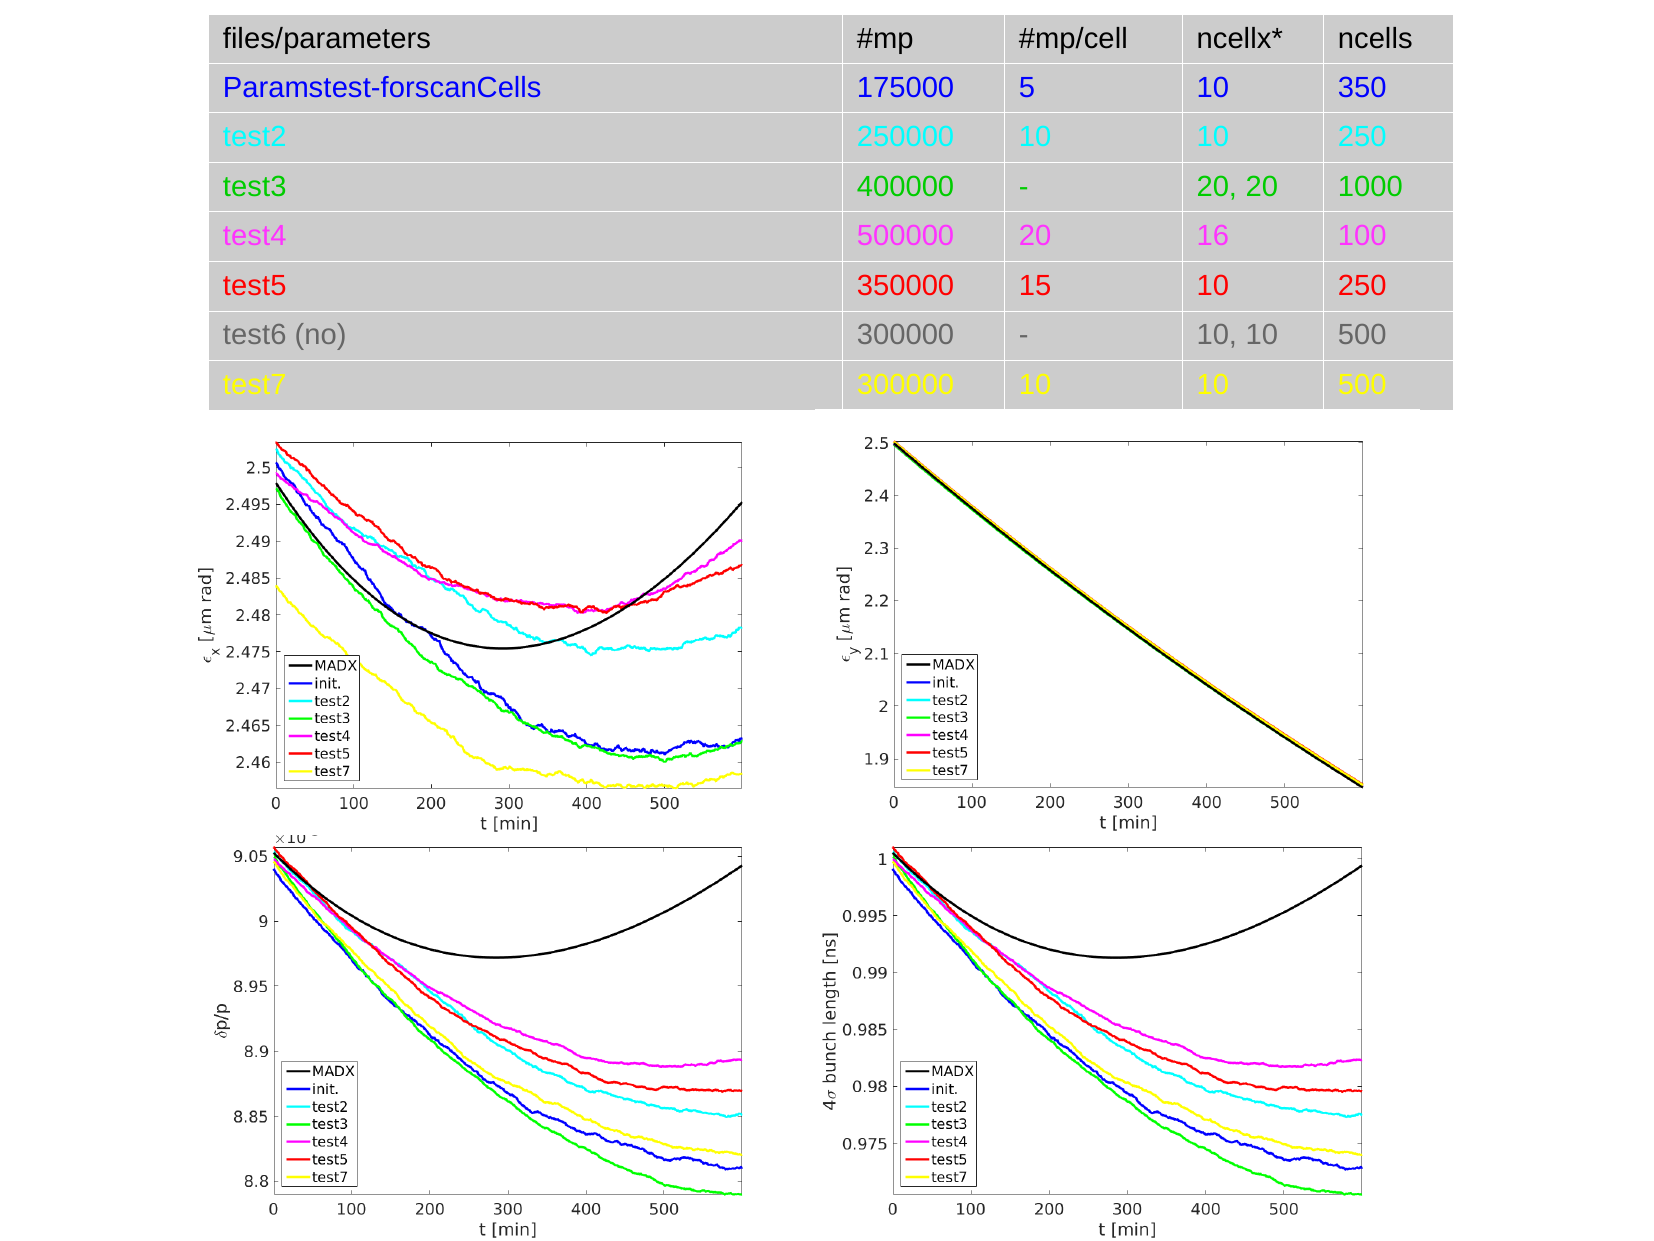

| files/parameters | #mp | #mp/cell | ncellx\* | ncells |
| --- | --- | --- | --- | --- |
| Paramstest-forscanCells | 175000 | 5 | 10 | 350 |
| test2 | 250000 | 10 | 10 | 250 |
| test3 | 400000 | - | 20, 20 | 1000 |
| test4 | 500000 | 20 | 16 | 100 |
| test5 | 350000 | 15 | 10 | 250 |
| test6 (no) | 300000 | - | 10, 10 | 500 |
| test7 | 300000 | 10 | 10 | 500 |